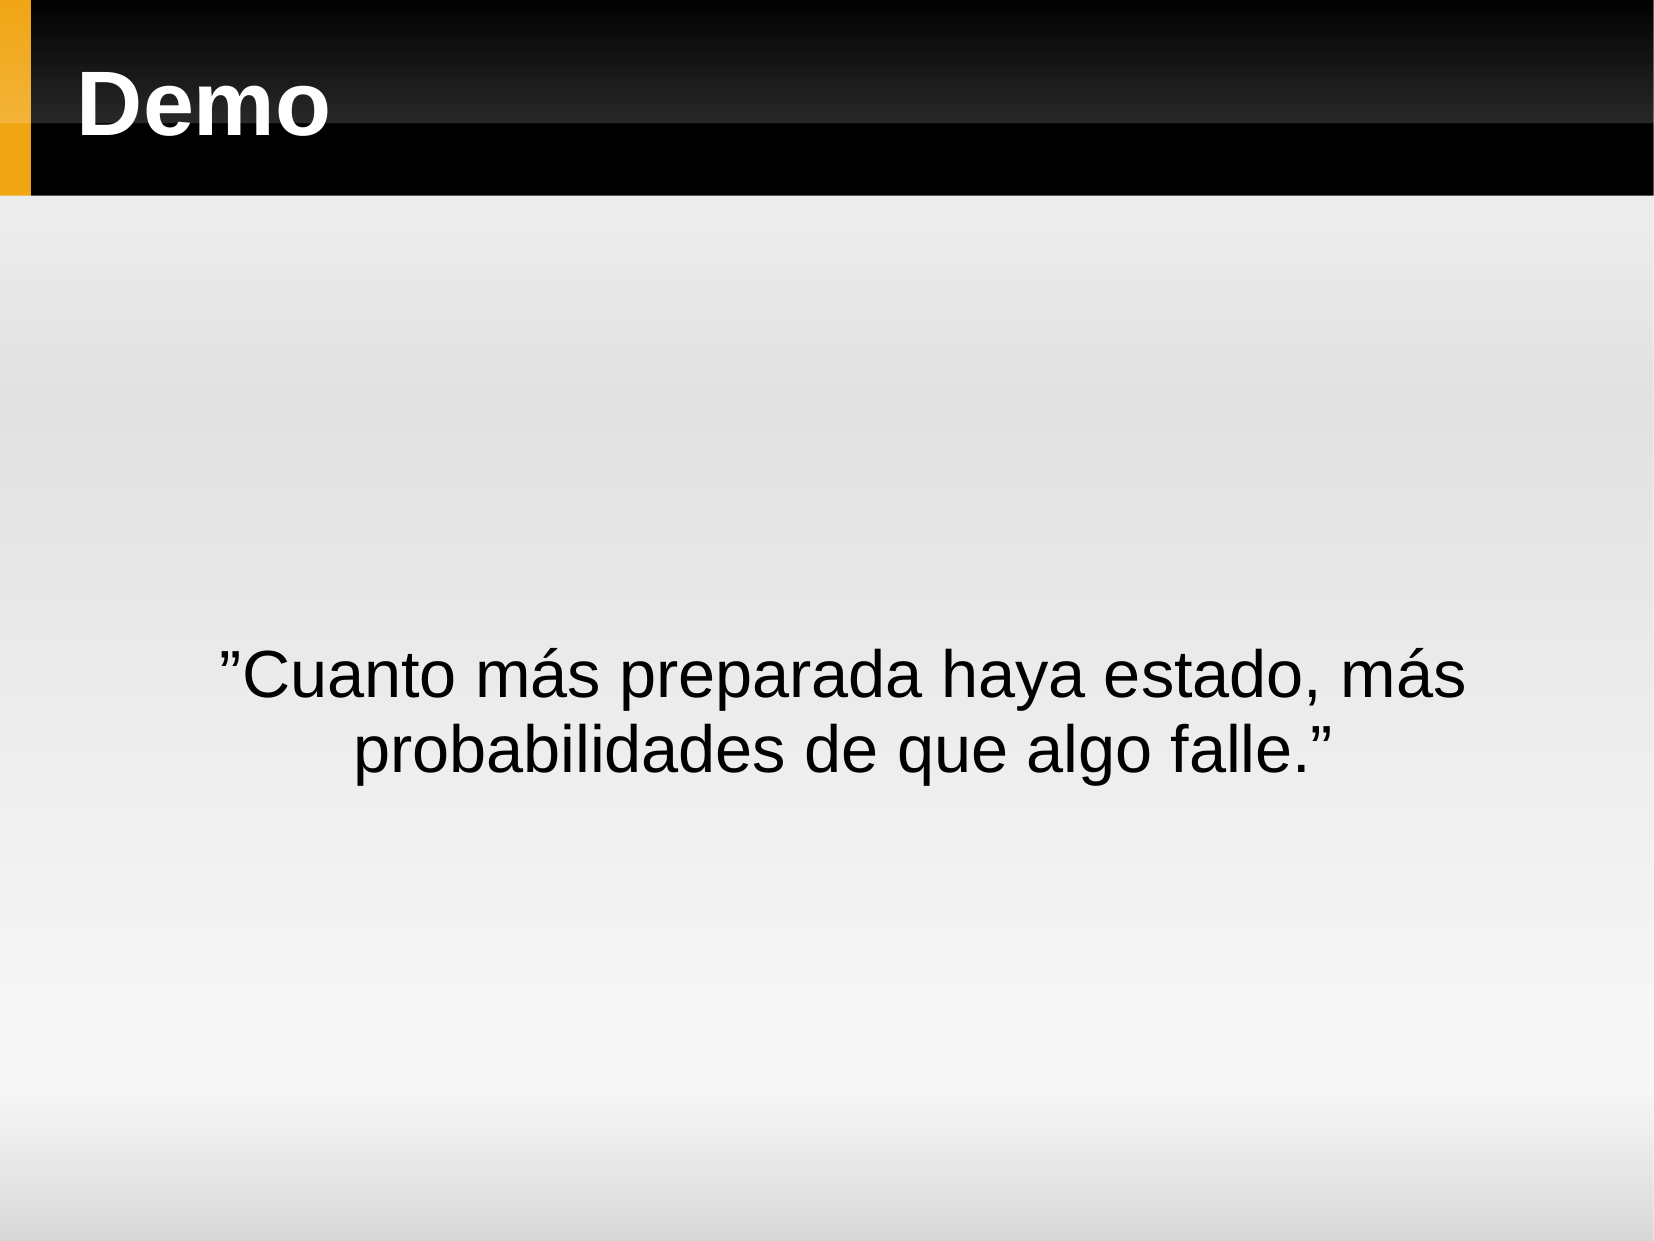

# Demo
”Cuanto más preparada haya estado, más probabilidades de que algo falle.”